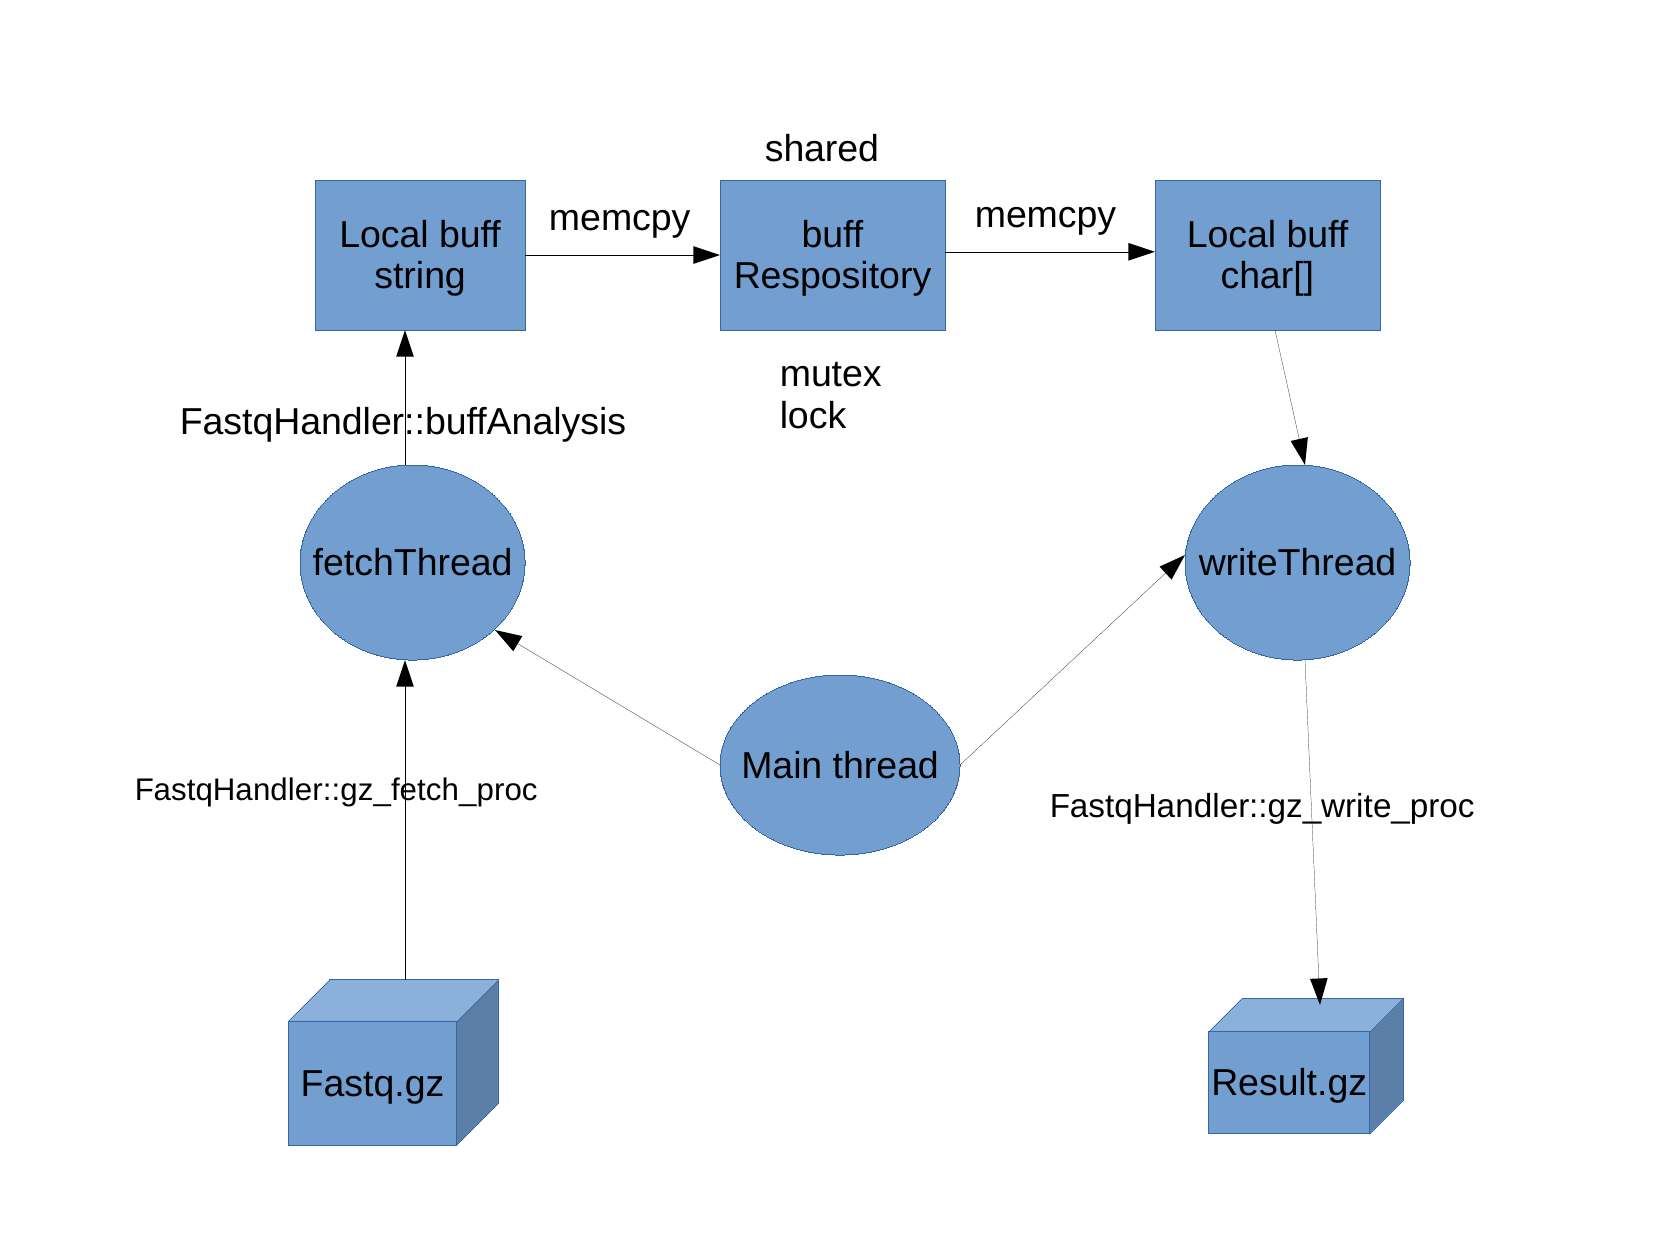

shared
Local buff
string
buff
Respository
Local buff
char[]
memcpy
memcpy
mutex lock
FastqHandler::buffAnalysis
fetchThread
writeThread
Main thread
FastqHandler::gz_fetch_proc
FastqHandler::gz_write_proc
Fastq.gz
Result.gz